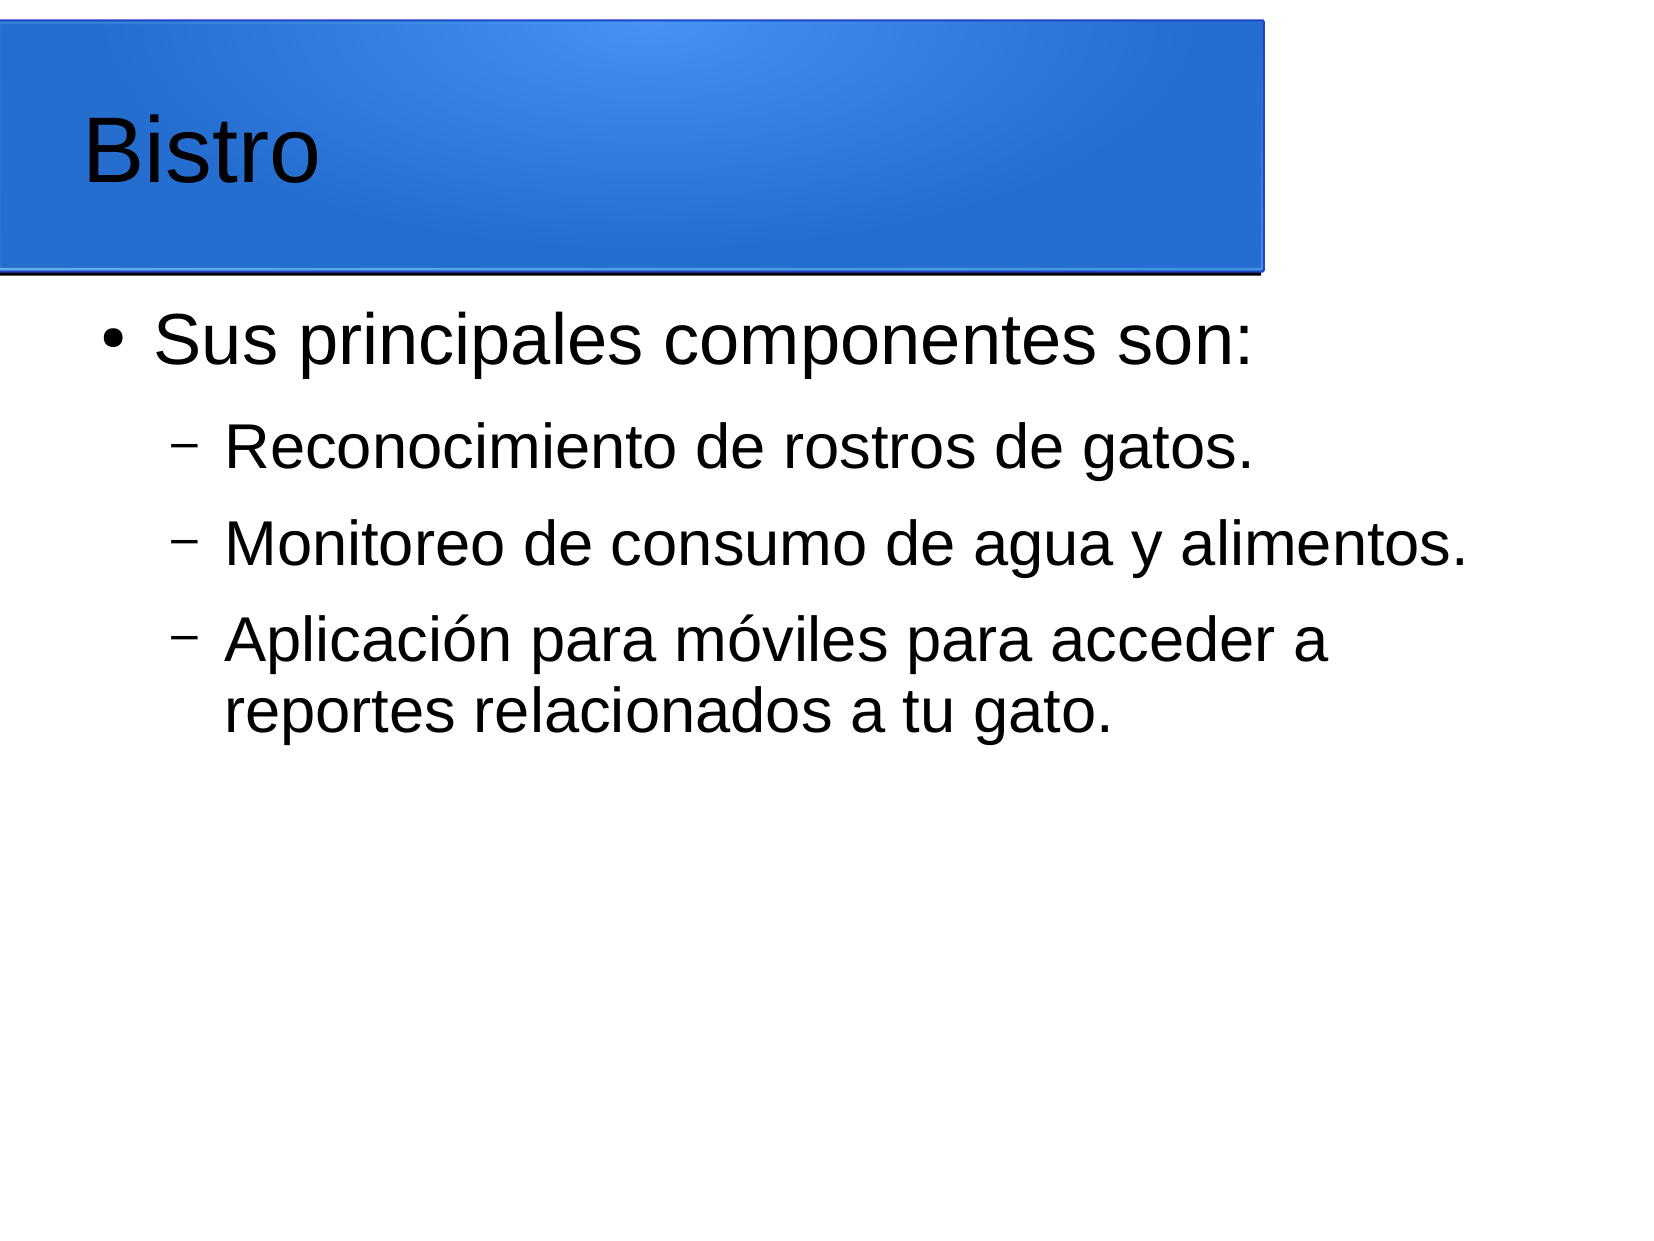

# Bistro
Sus principales componentes son:
Reconocimiento de rostros de gatos.
Monitoreo de consumo de agua y alimentos.
Aplicación para móviles para acceder a reportes relacionados a tu gato.